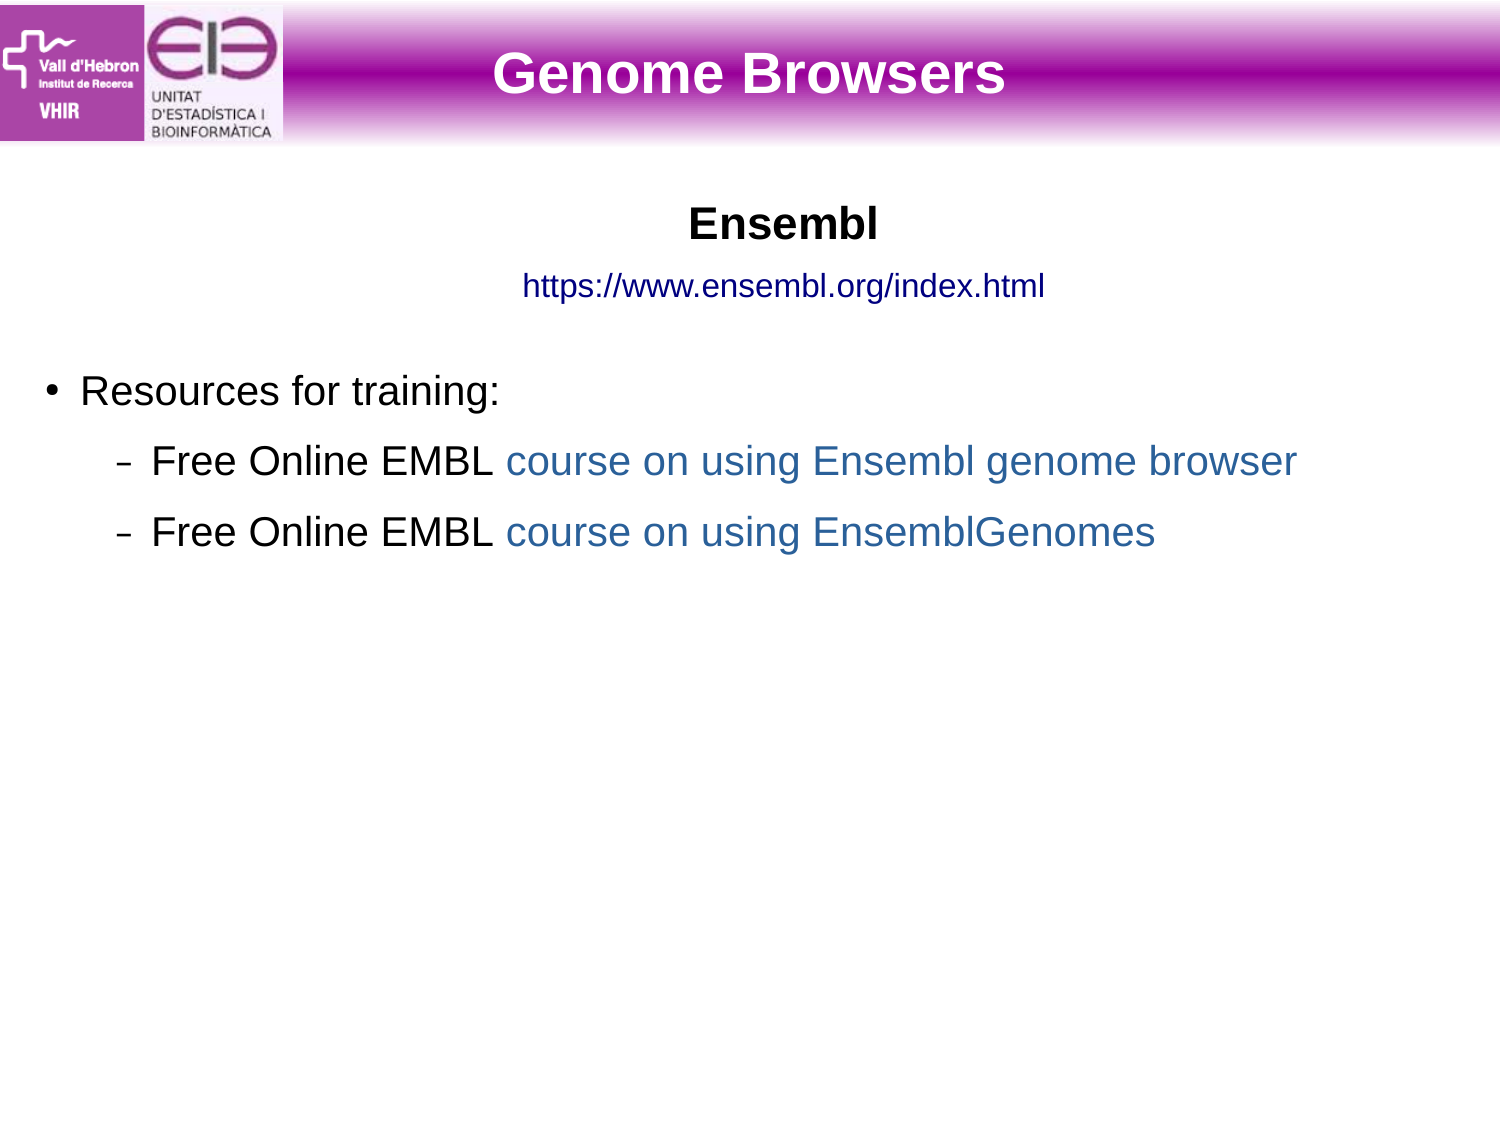

Genome Browsers
Ensembl
https://www.ensembl.org/index.html
Resources for training:
Free Online EMBL course on using Ensembl genome browser
Free Online EMBL course on using EnsemblGenomes